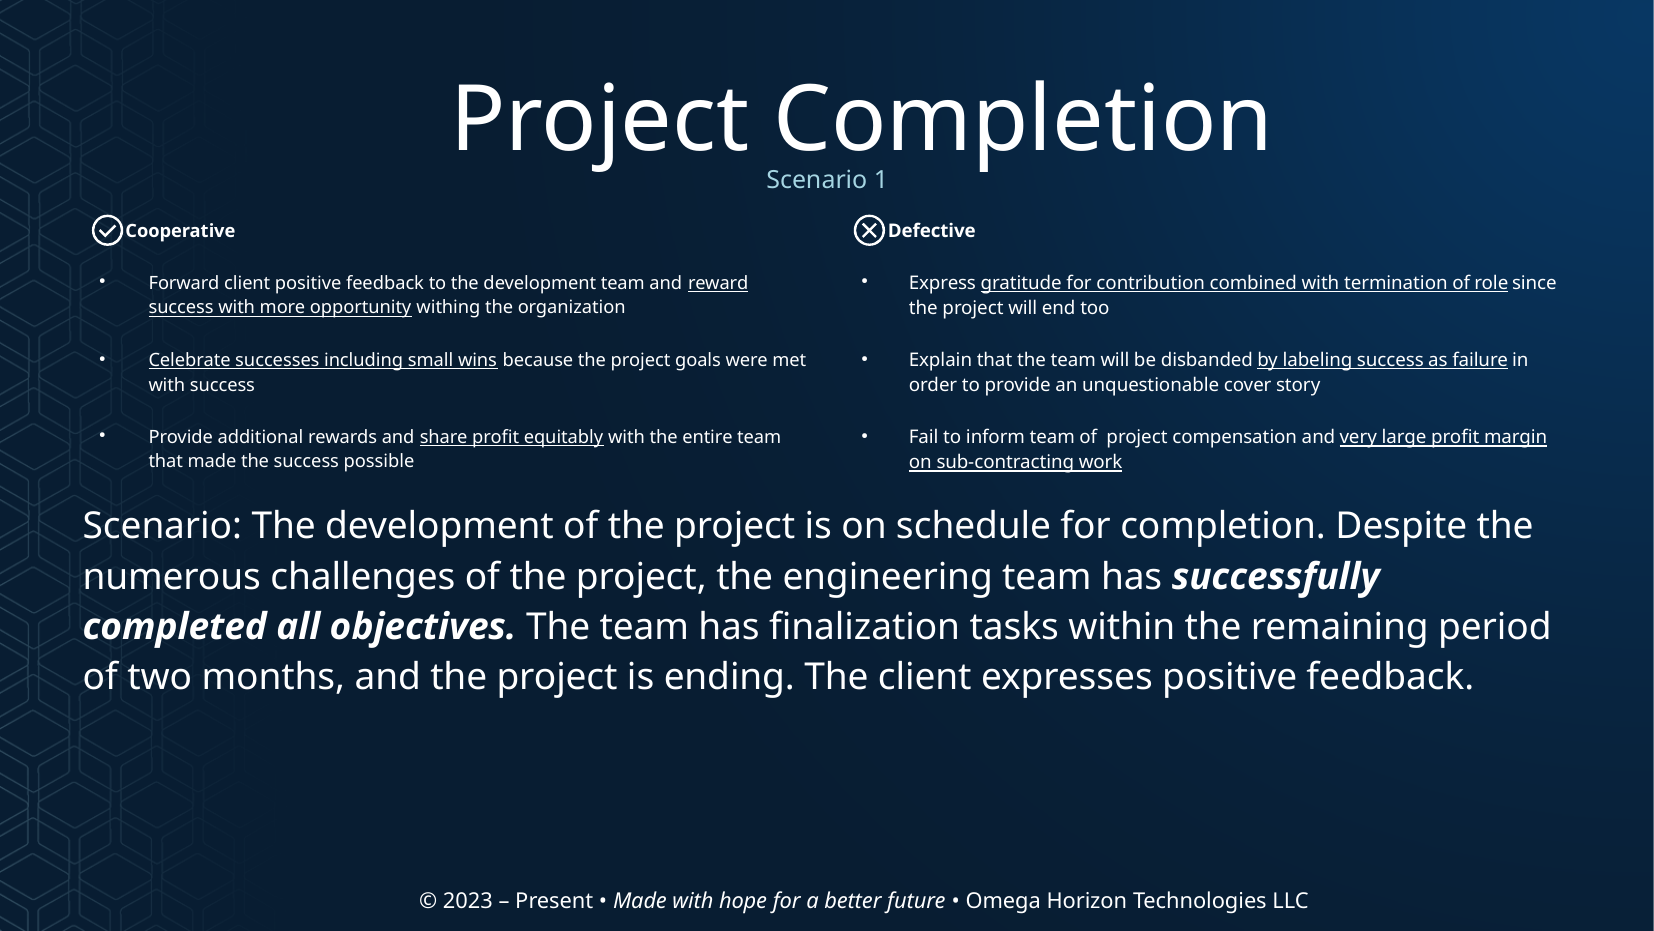

# Project Completion
Scenario 1
 Cooperative
Forward client positive feedback to the development team and reward success with more opportunity withing the organization
Celebrate successes including small wins because the project goals were met with success
Provide additional rewards and share profit equitably with the entire team that made the success possible
 Defective
Express gratitude for contribution combined with termination of role since the project will end too
Explain that the team will be disbanded by labeling success as failure in order to provide an unquestionable cover story
Fail to inform team of project compensation and very large profit margin on sub-contracting work
Scenario: The development of the project is on schedule for completion. Despite the numerous challenges of the project, the engineering team has successfully completed all objectives. The team has finalization tasks within the remaining period of two months, and the project is ending. The client expresses positive feedback.